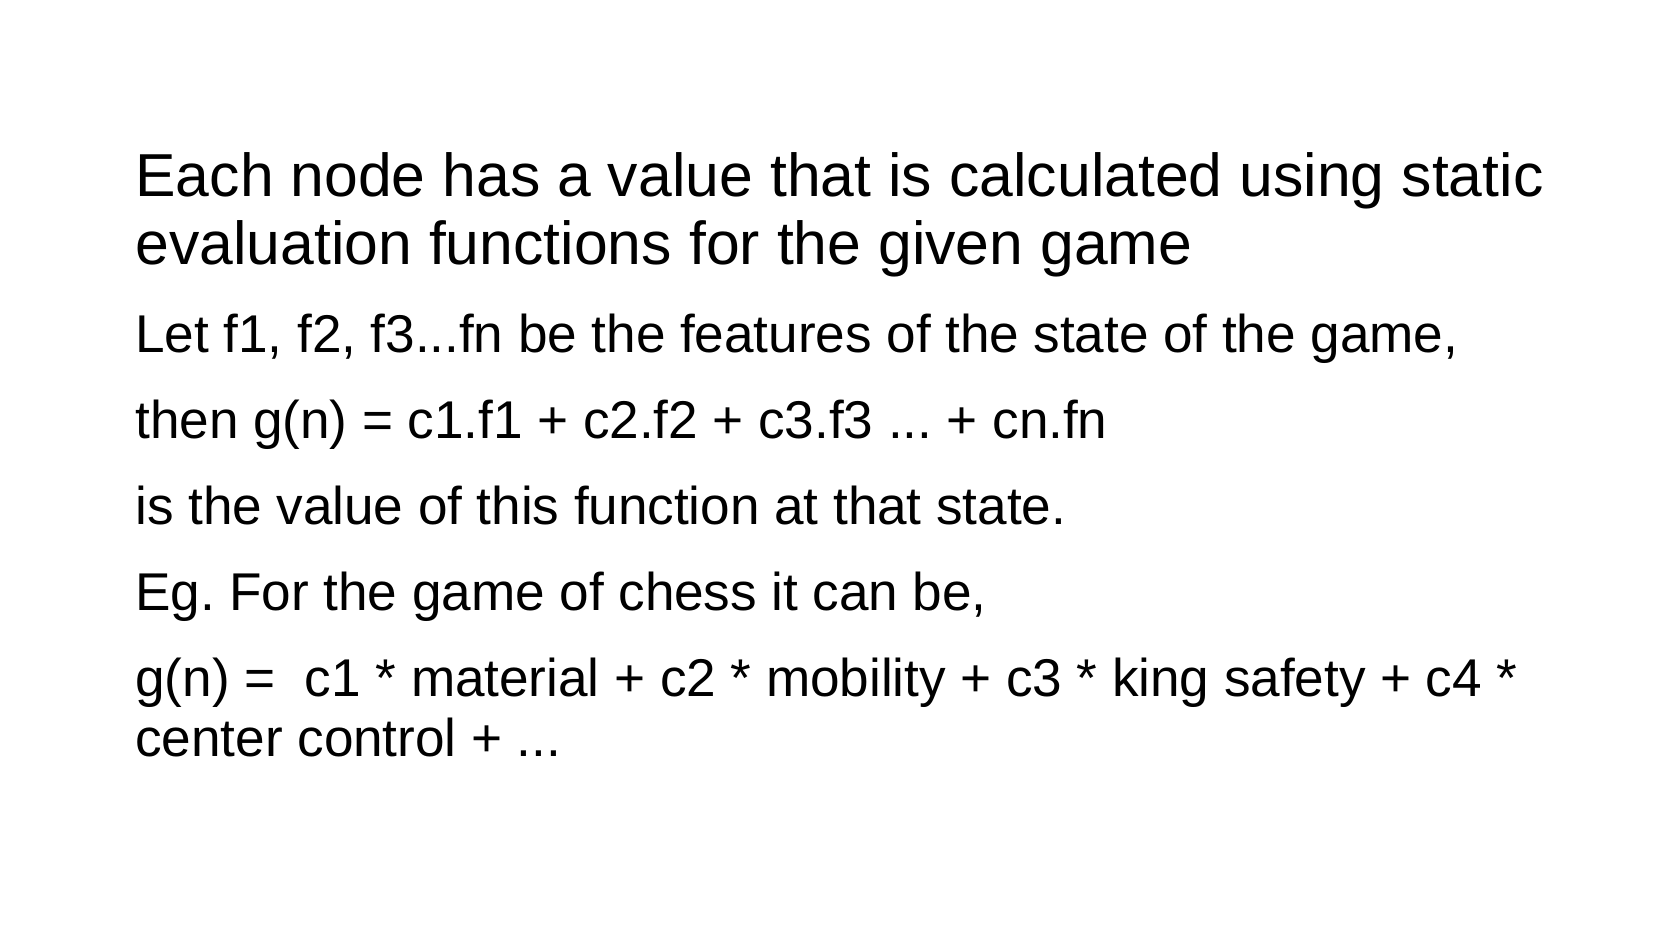

# Each node has a value that is calculated using static evaluation functions for the given game
Let f1, f2, f3...fn be the features of the state of the game,
then g(n) = c1.f1 + c2.f2 + c3.f3 ... + cn.fn
is the value of this function at that state.
Eg. For the game of chess it can be,
g(n) = c1 * material + c2 * mobility + c3 * king safety + c4 * center control + ...